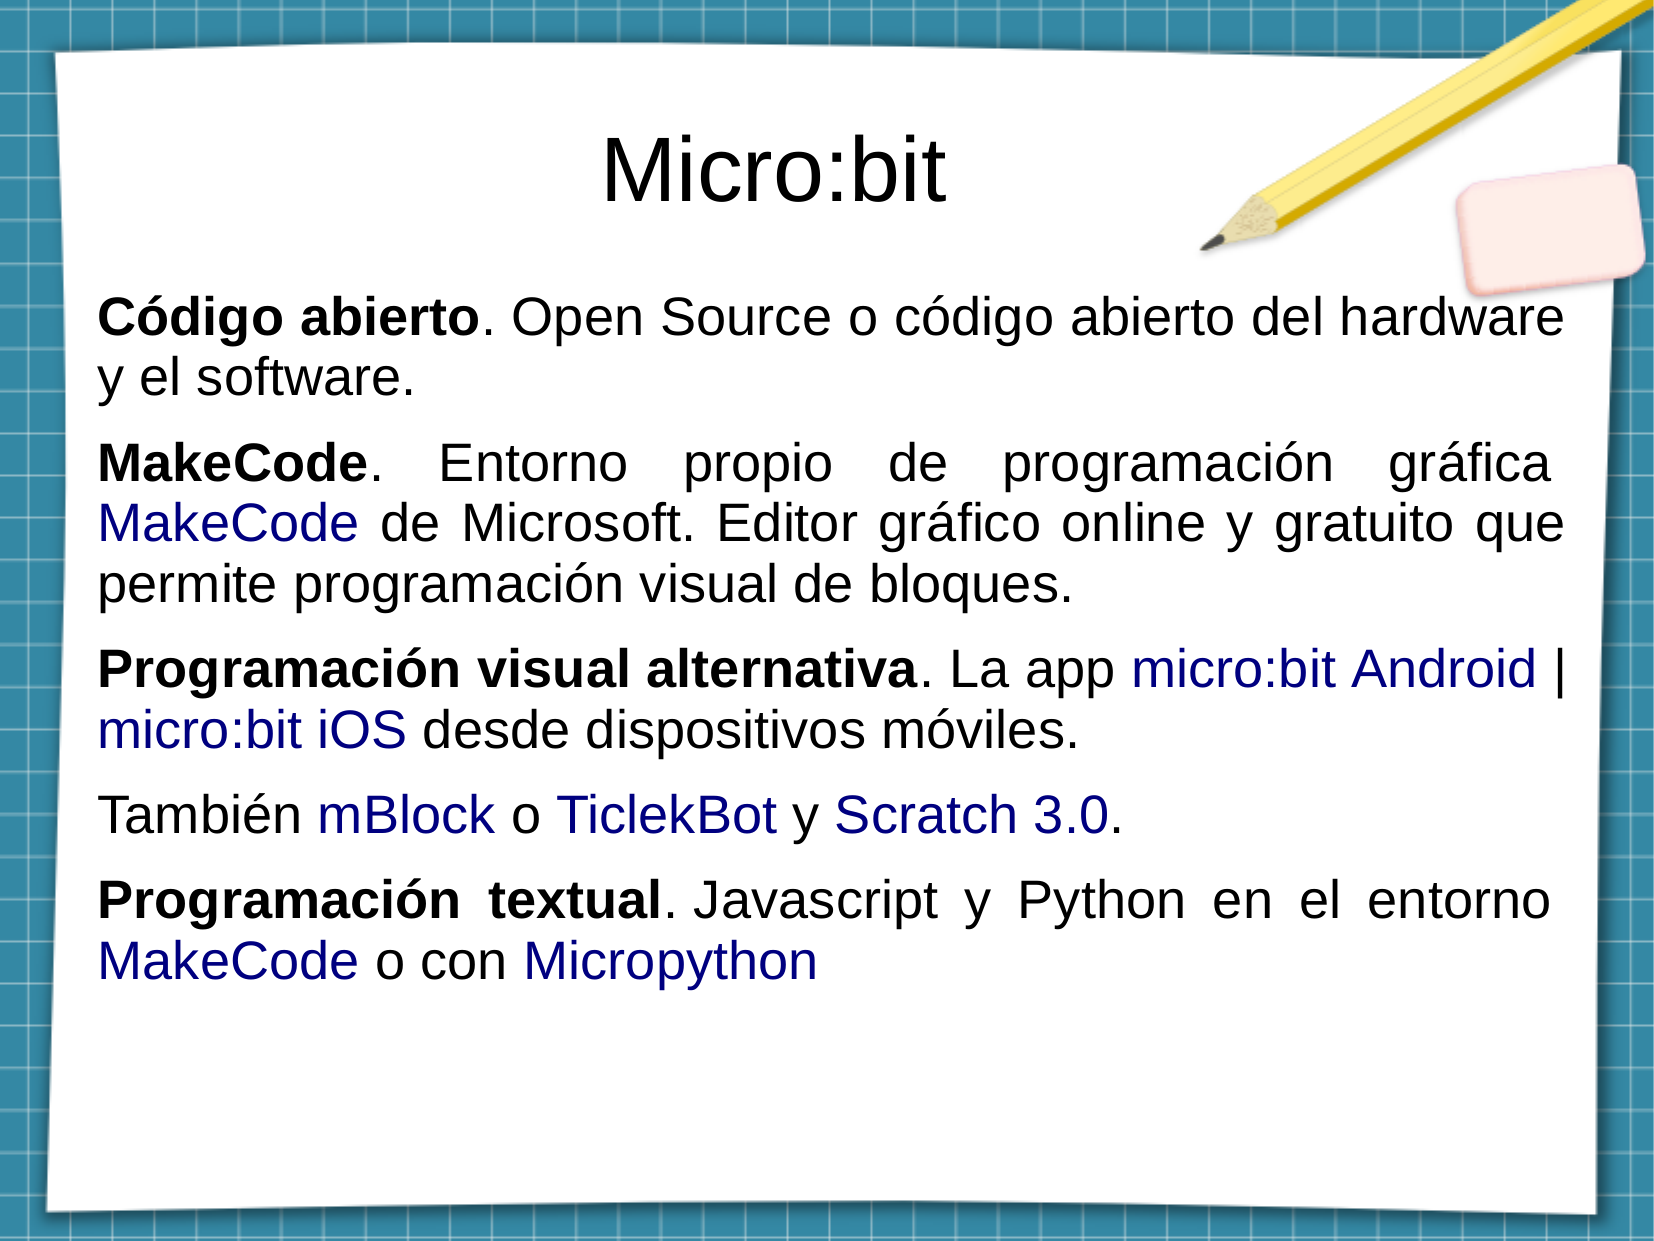

# Micro:bit
Código abierto. Open Source o código abierto del hardware y el software.
MakeCode. Entorno propio de programación gráfica MakeCode de Microsoft. Editor gráfico online y gratuito que permite programación visual de bloques.
Programación visual alternativa. La app micro:bit Android | micro:bit iOS desde dispositivos móviles.
También mBlock o TiclekBot y Scratch 3.0.
Programación textual. Javascript y Python en el entorno MakeCode o con Micropython